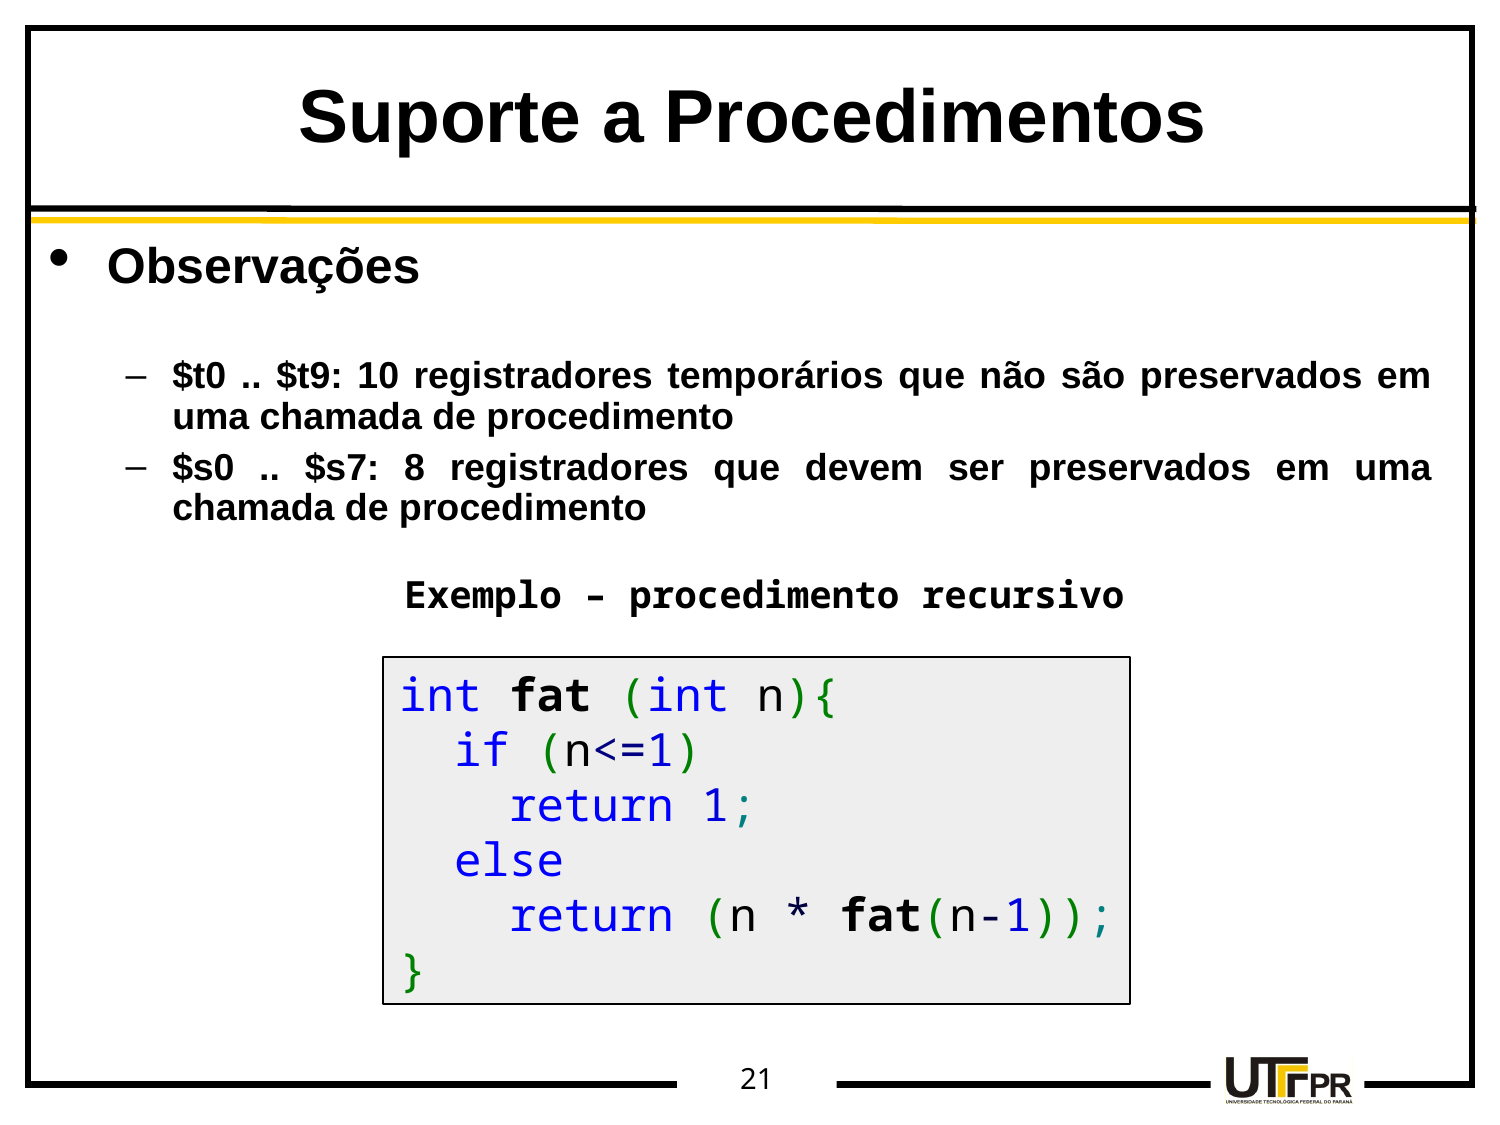

#
Suporte a Procedimentos
Observações
$t0 .. $t9: 10 registradores temporários que não são preservados em uma chamada de procedimento
$s0 .. $s7: 8 registradores que devem ser preservados em uma chamada de procedimento
Exemplo – procedimento recursivo
int fat (int n){
 if (n<=1)
 return 1;
 else
 return (n * fat(n-1));
}